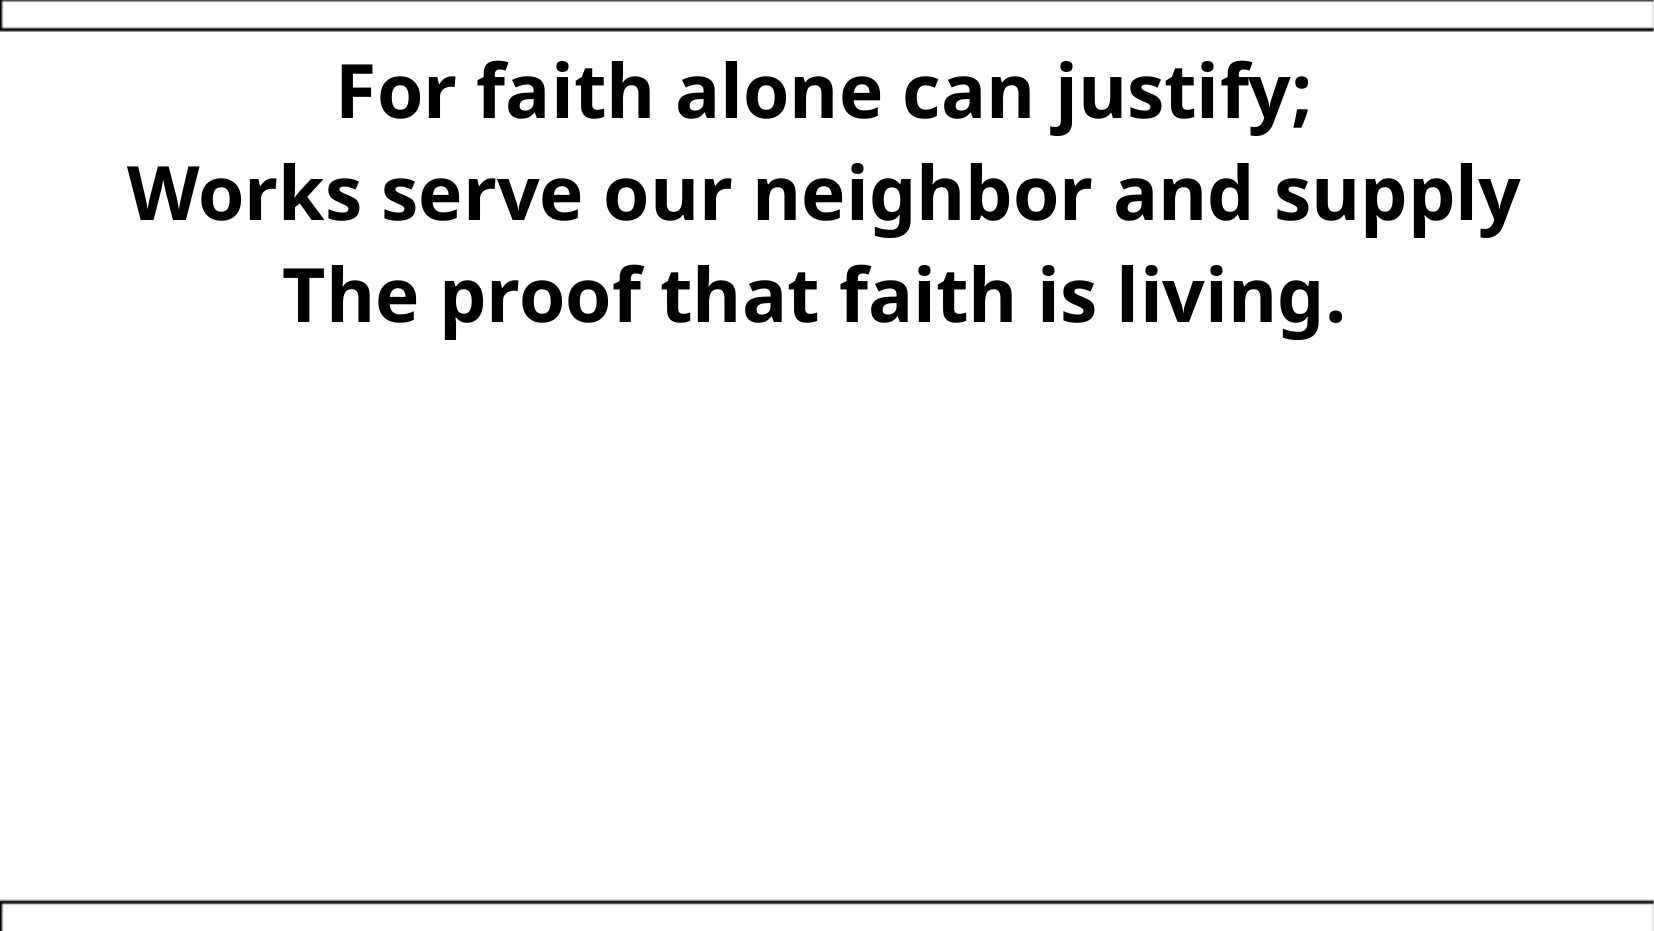

For faith alone can justify;
Works serve our neighbor and supply
The proof that faith is living.